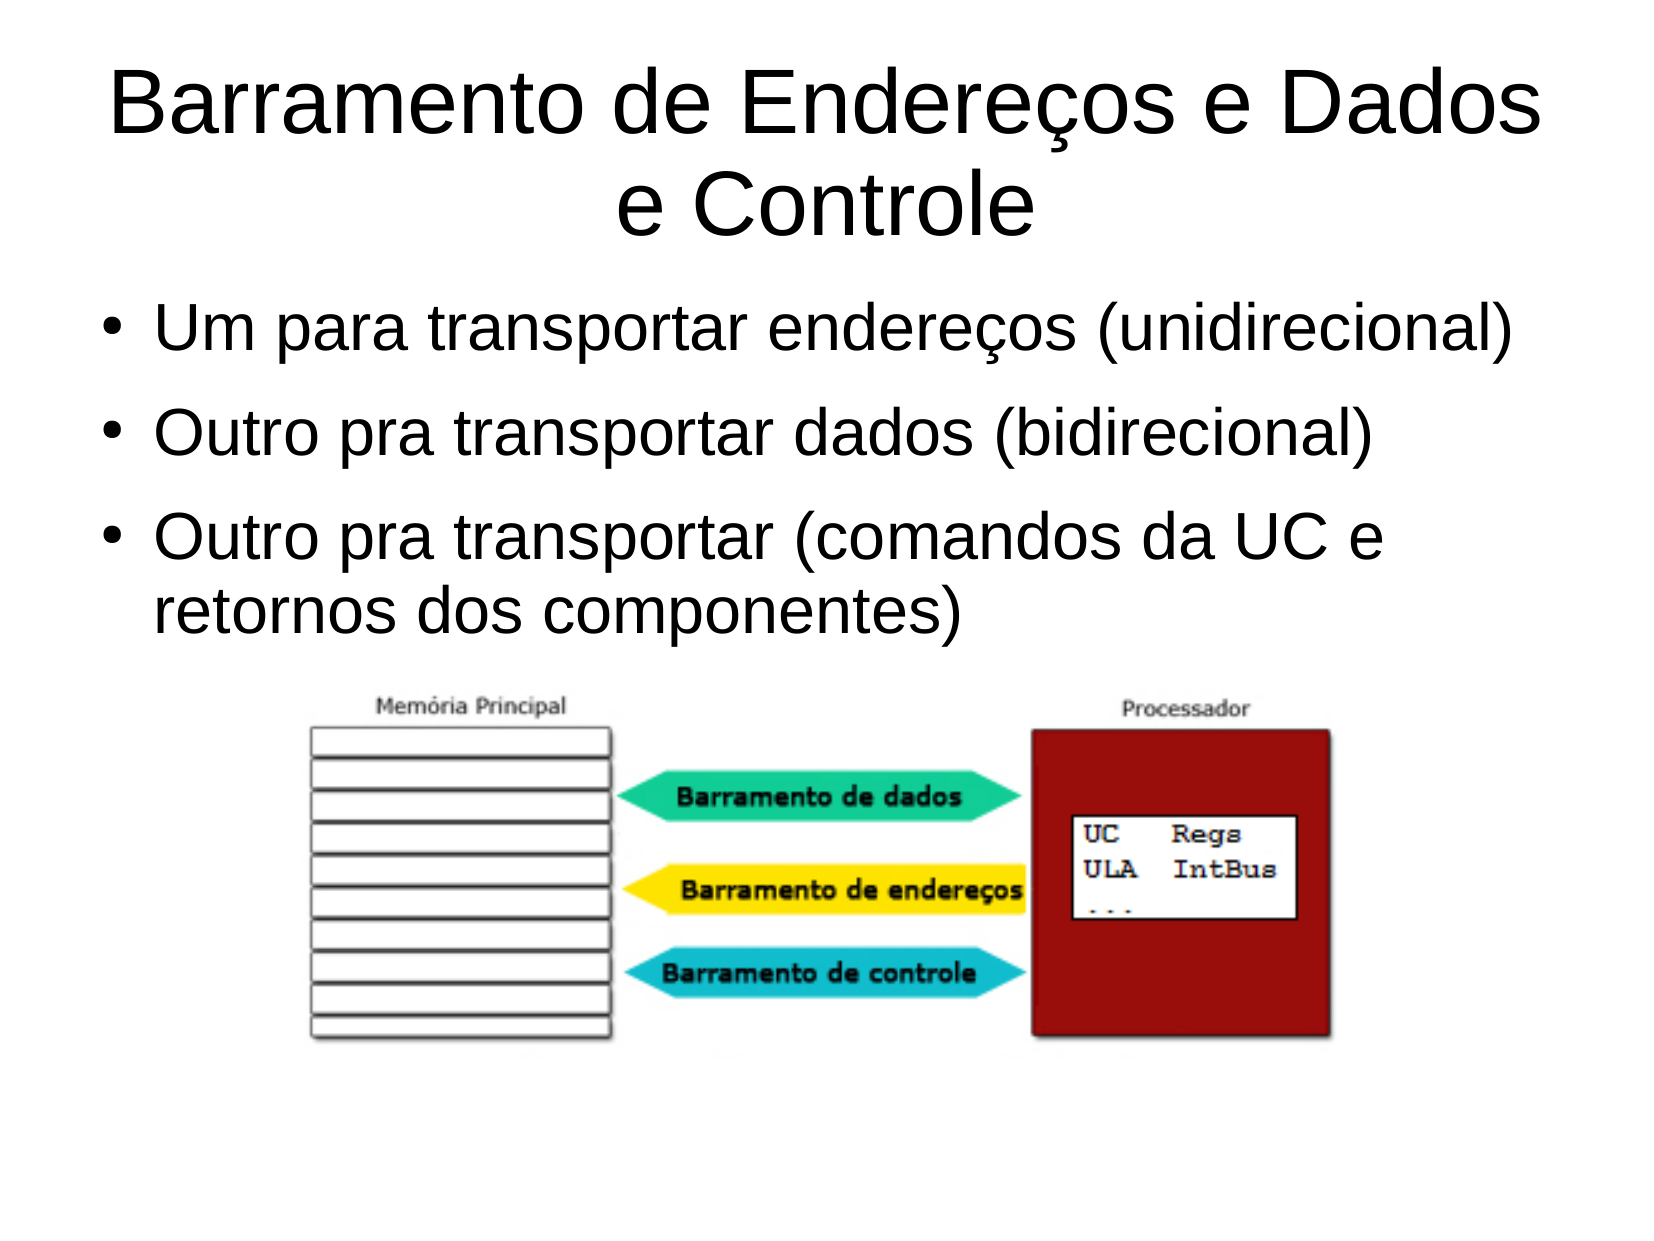

# Barramento de Endereços e Dados e Controle
Um para transportar endereços (unidirecional)
Outro pra transportar dados (bidirecional)
Outro pra transportar (comandos da UC e retornos dos componentes)